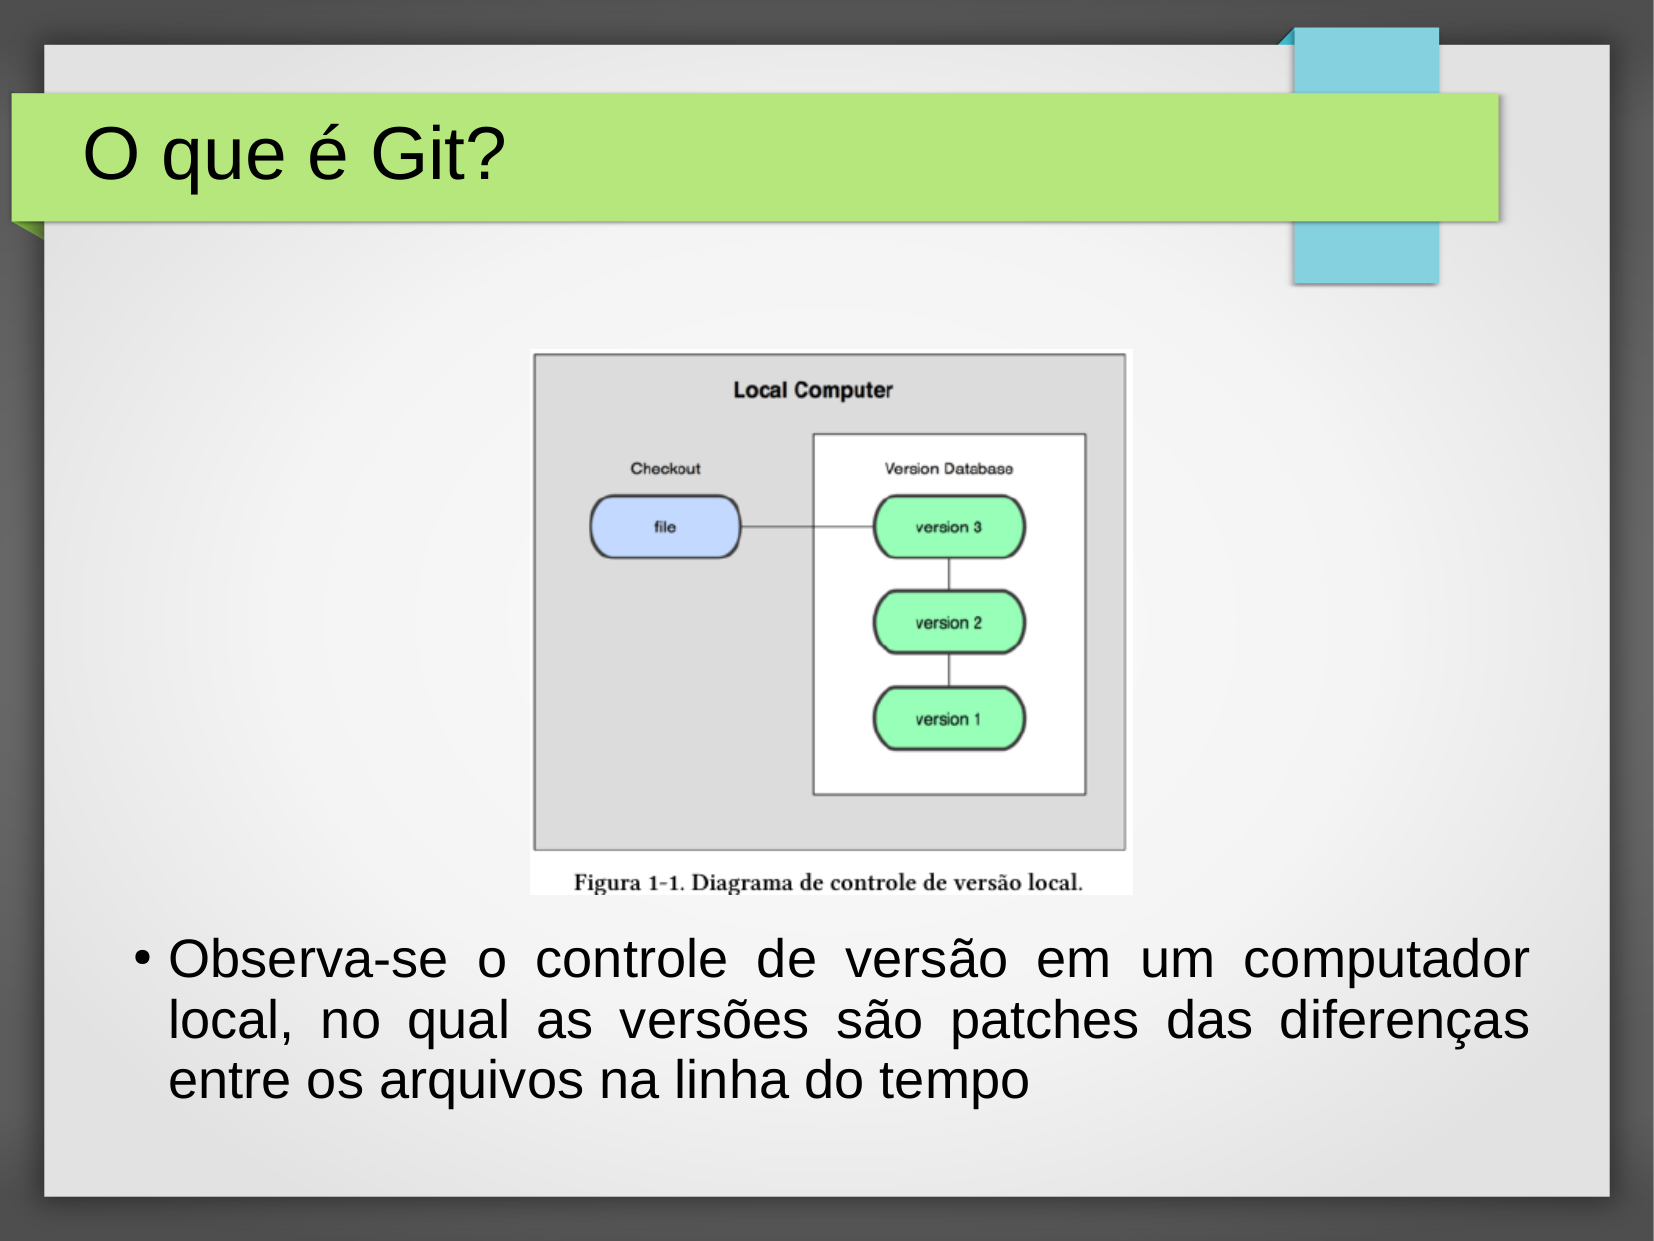

# O que é Git?
Observa-se o controle de versão em um computador local, no qual as versões são patches das diferenças entre os arquivos na linha do tempo